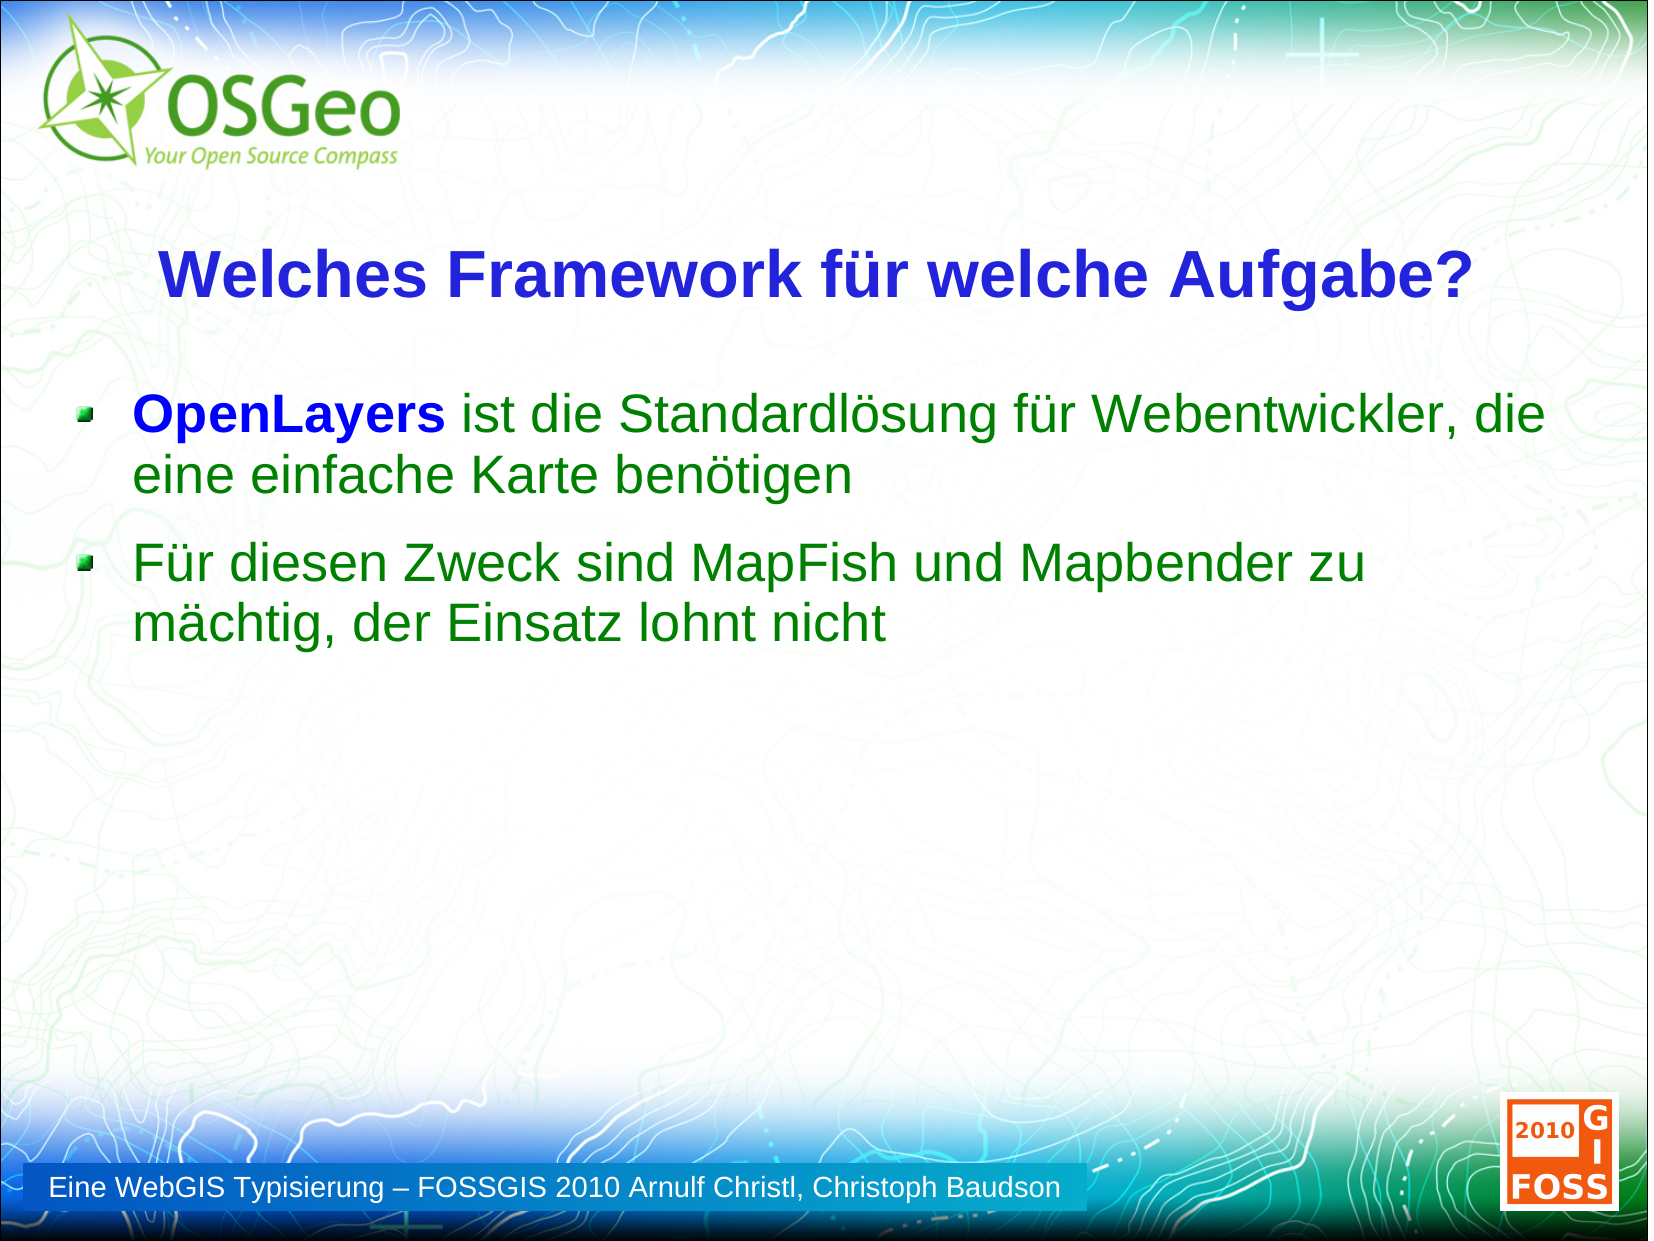

# Welches Framework für welche Aufgabe?
OpenLayers ist die Standardlösung für Webentwickler, die eine einfache Karte benötigen
Für diesen Zweck sind MapFish und Mapbender zu mächtig, der Einsatz lohnt nicht